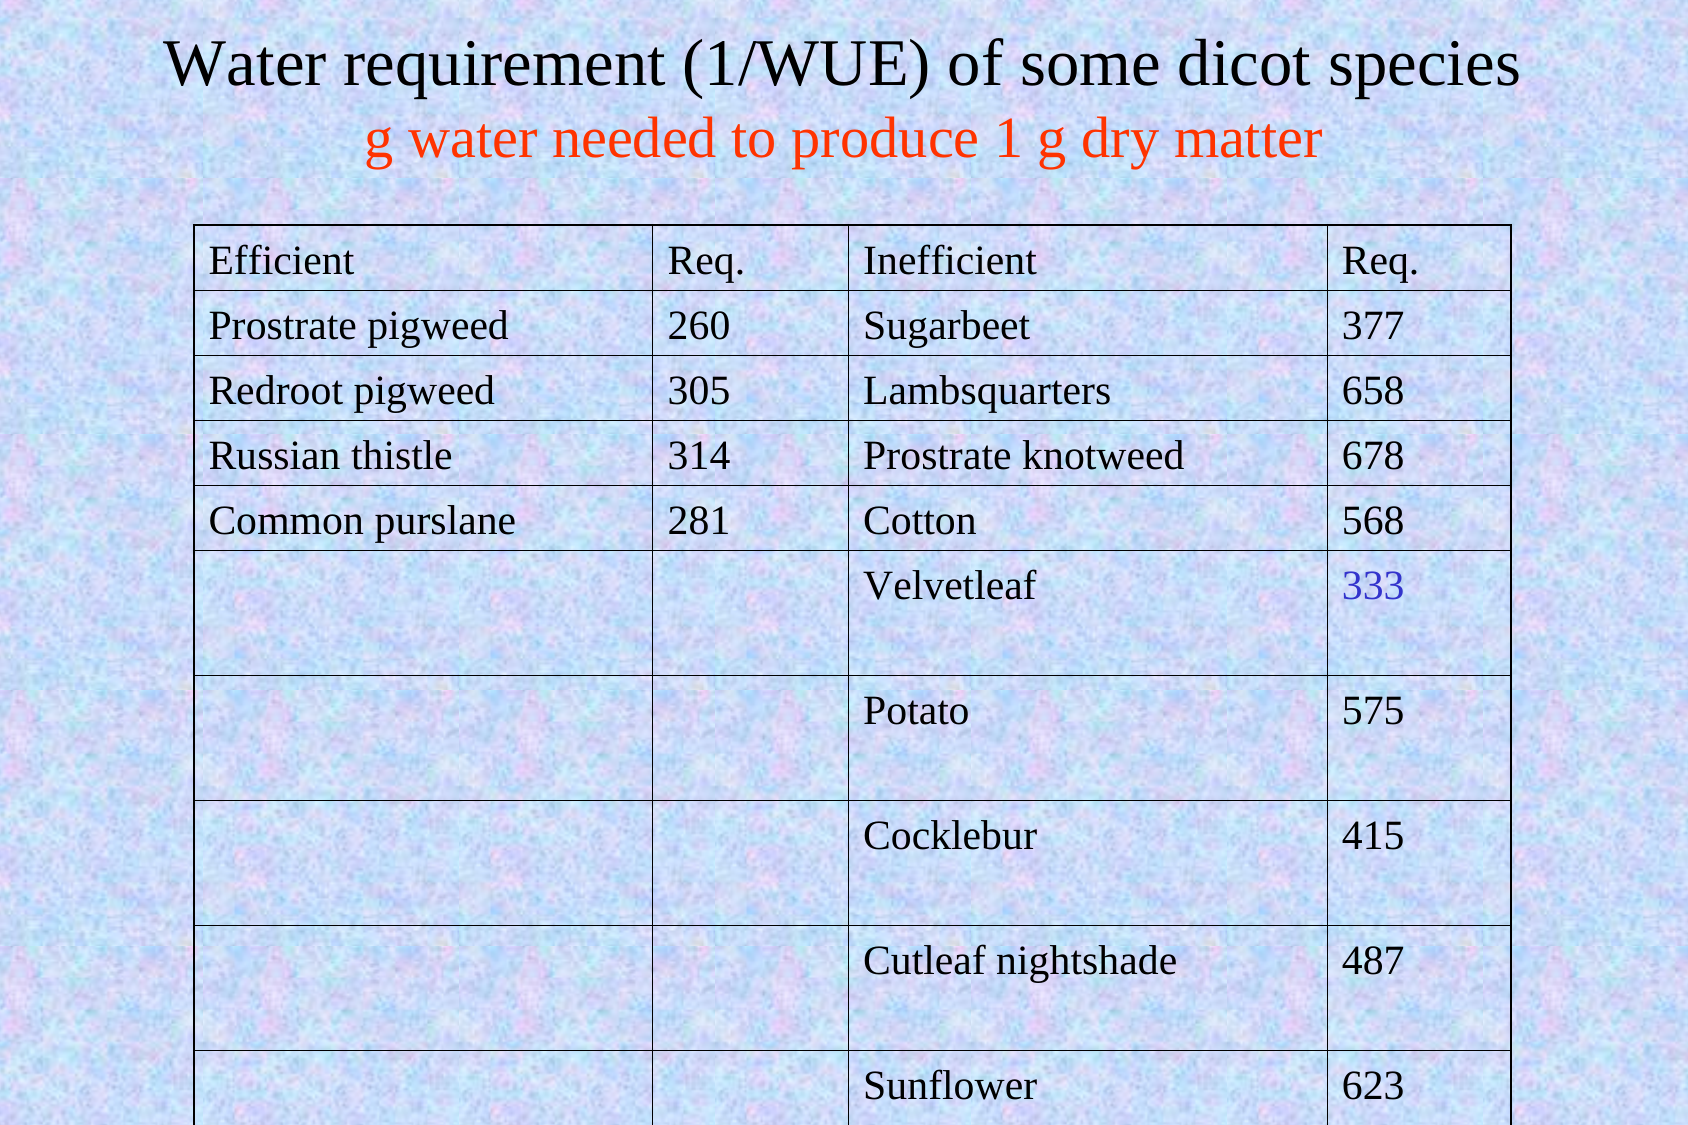

# Water requirement (1/WUE) of some dicot species g water needed to produce 1 g dry matter
| Efficient | Req. | Inefficient | Req. |
| --- | --- | --- | --- |
| Prostrate pigweed | 260 | Sugarbeet | 377 |
| Redroot pigweed | 305 | Lambsquarters | 658 |
| Russian thistle | 314 | Prostrate knotweed | 678 |
| Common purslane | 281 | Cotton | 568 |
| | | Velvetleaf | 333 |
| | | Potato | 575 |
| | | Cocklebur | 415 |
| | | Cutleaf nightshade | 487 |
| | | Sunflower | 623 |
| | | Common ragweed | 912 |
| | | Alfalfa | 844 |
| | | Common bean | 700 |